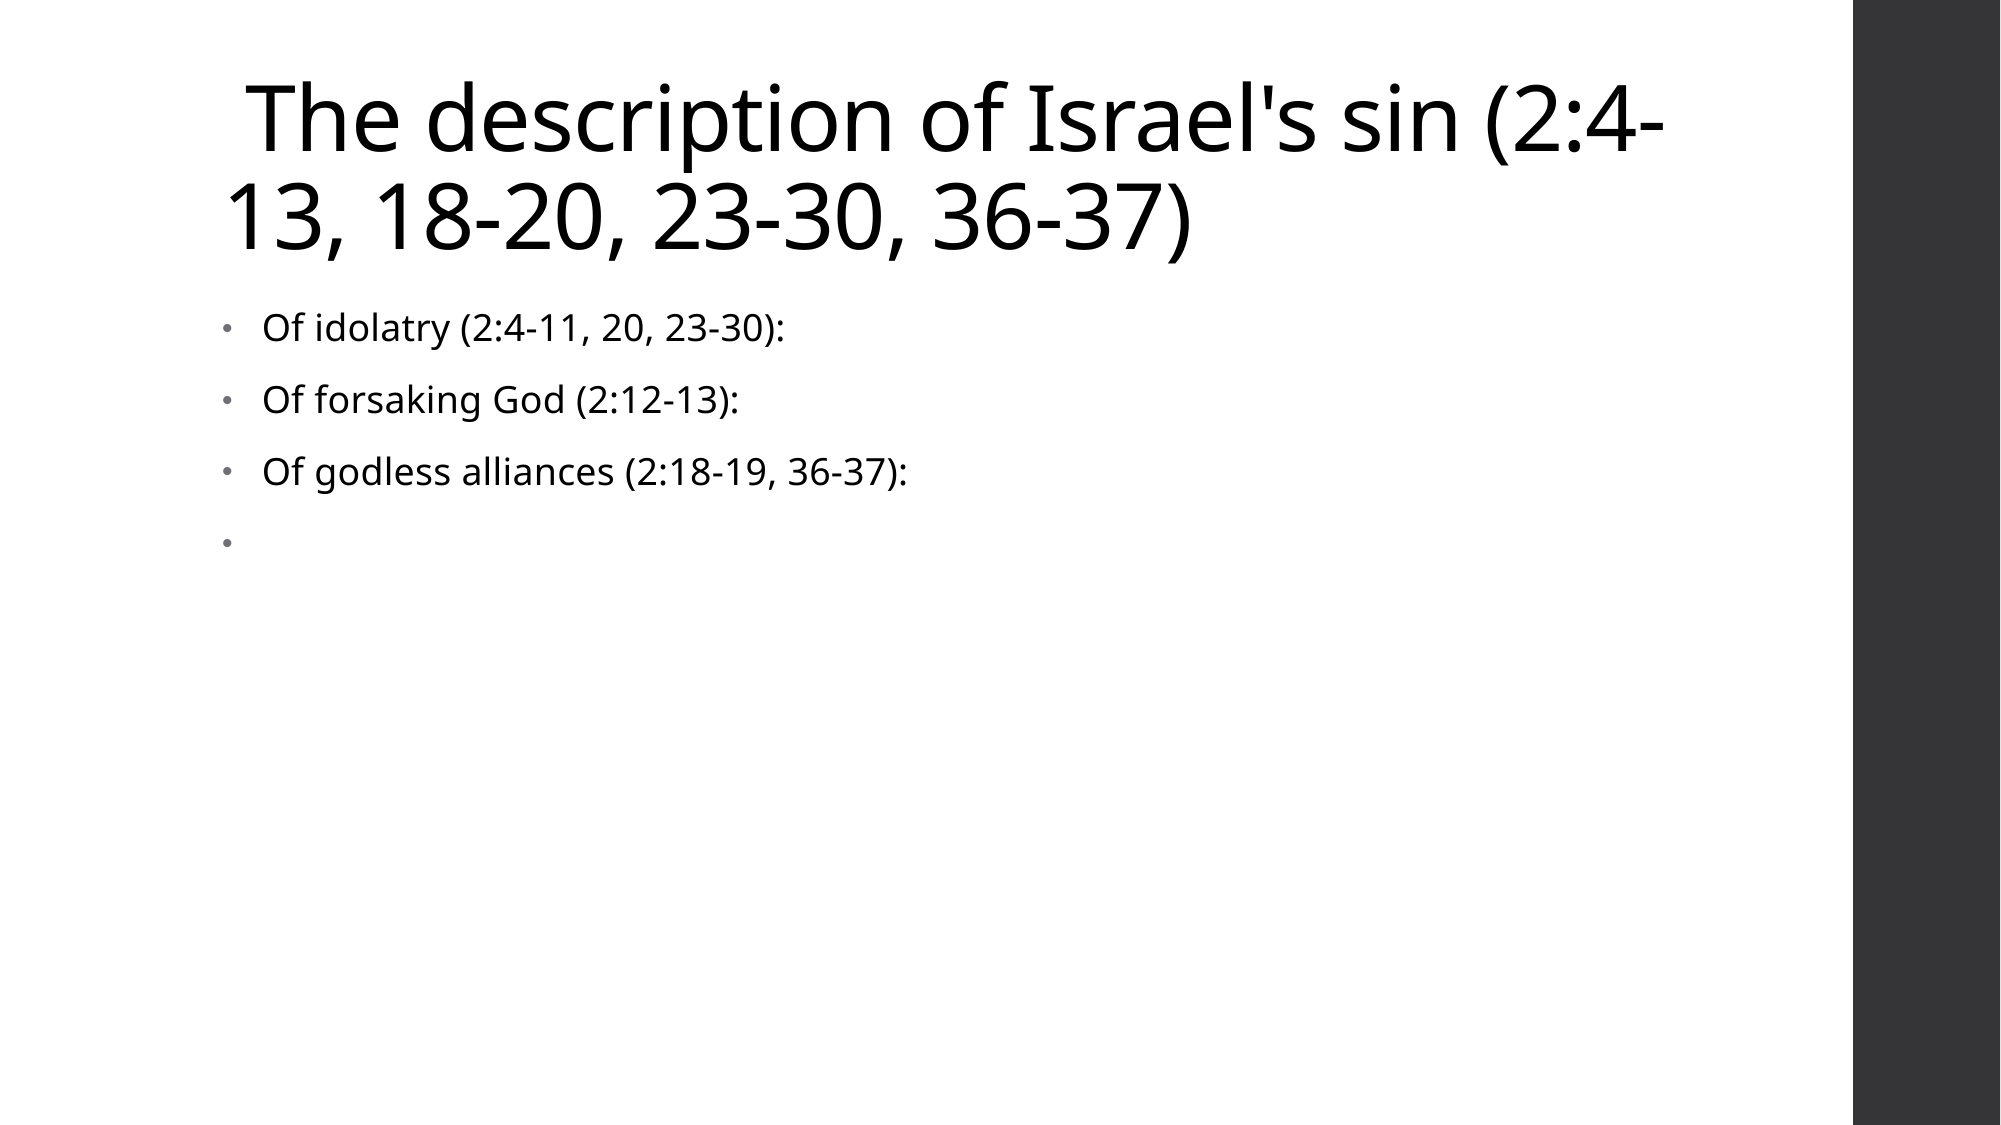

# The description of Israel's sin (2:4-13, 18-20, 23-30, 36-37)
 Of idolatry (2:4-11, 20, 23-30):
 Of forsaking God (2:12-13):
 Of godless alliances (2:18-19, 36-37):